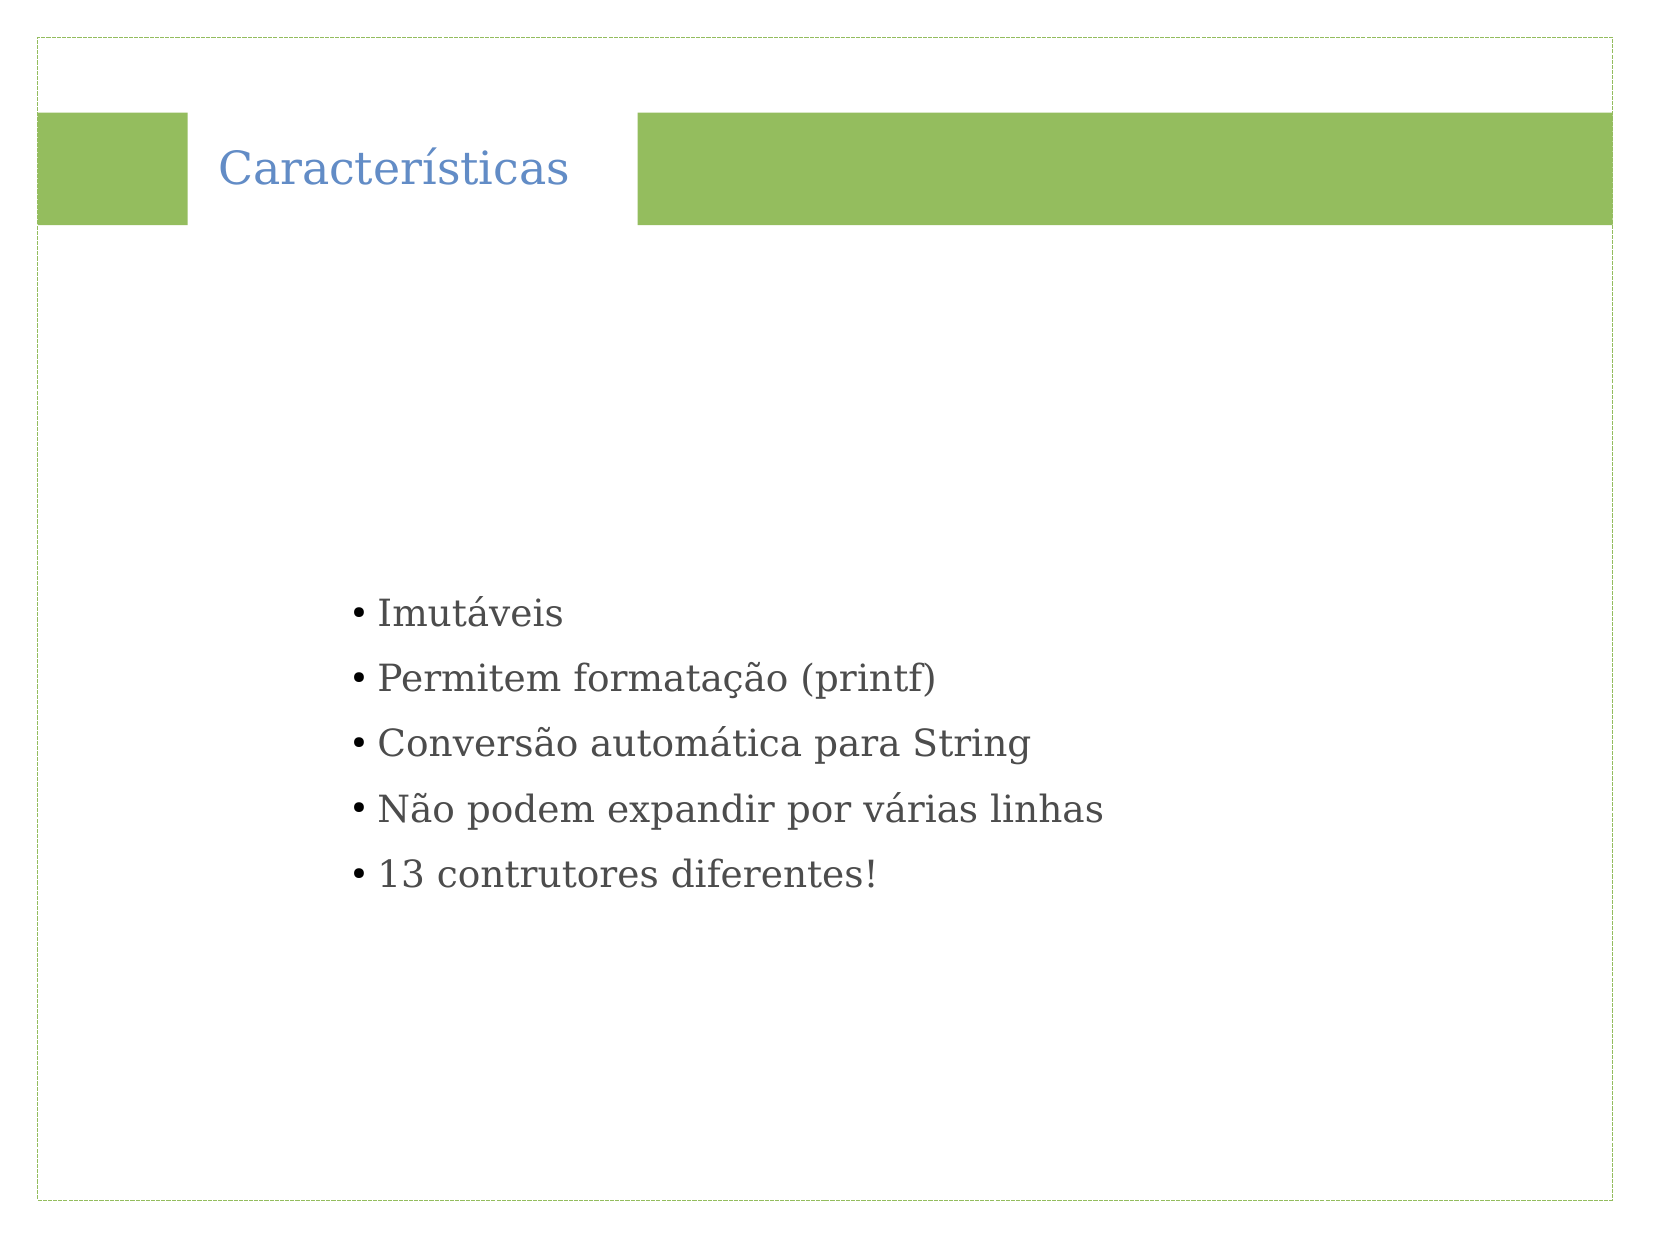

Características
 Imutáveis
 Permitem formatação (printf)
 Conversão automática para String
 Não podem expandir por várias linhas
 13 contrutores diferentes!